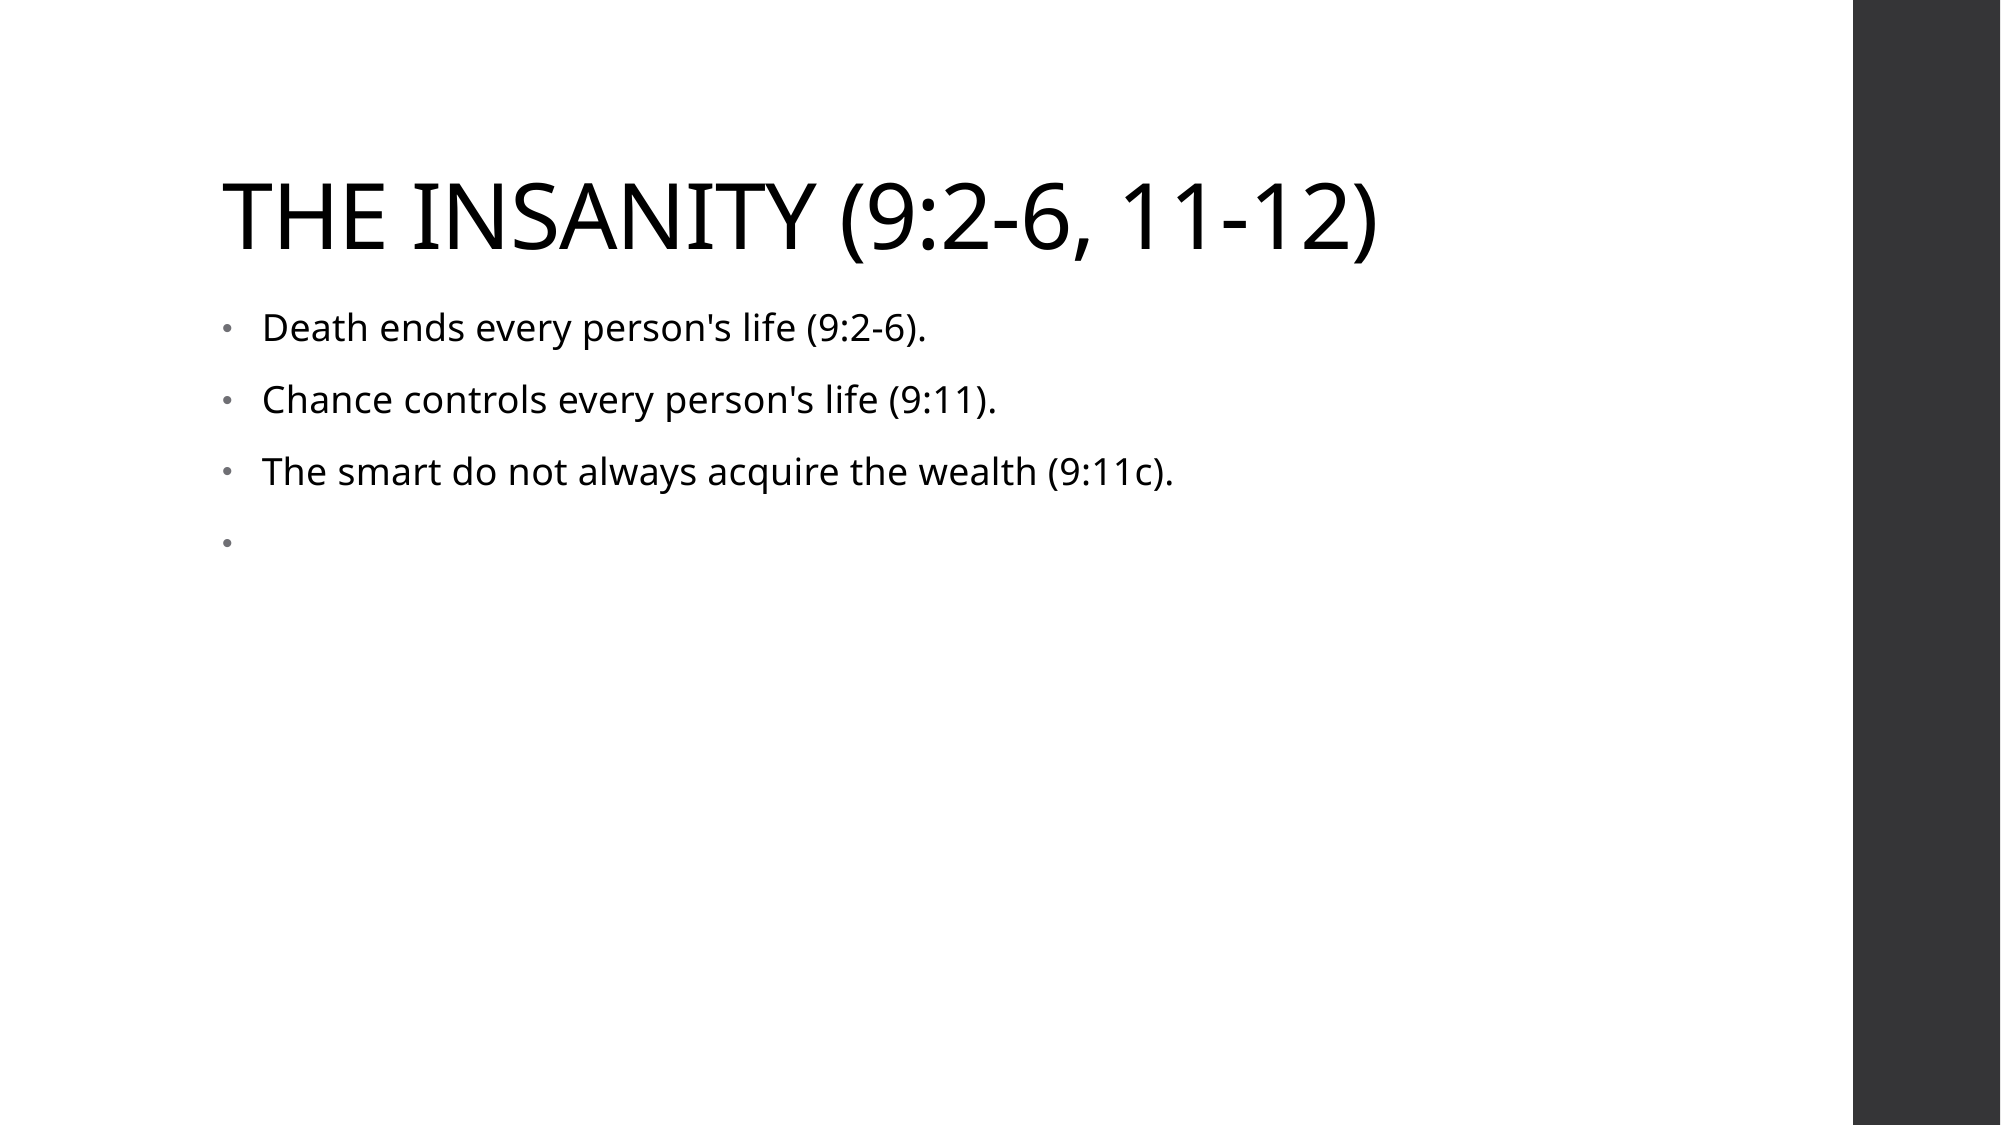

# THE INSANITY (9:2-6, 11-12)
 Death ends every person's life (9:2-6).
 Chance controls every person's life (9:11).
 The smart do not always acquire the wealth (9:11c).